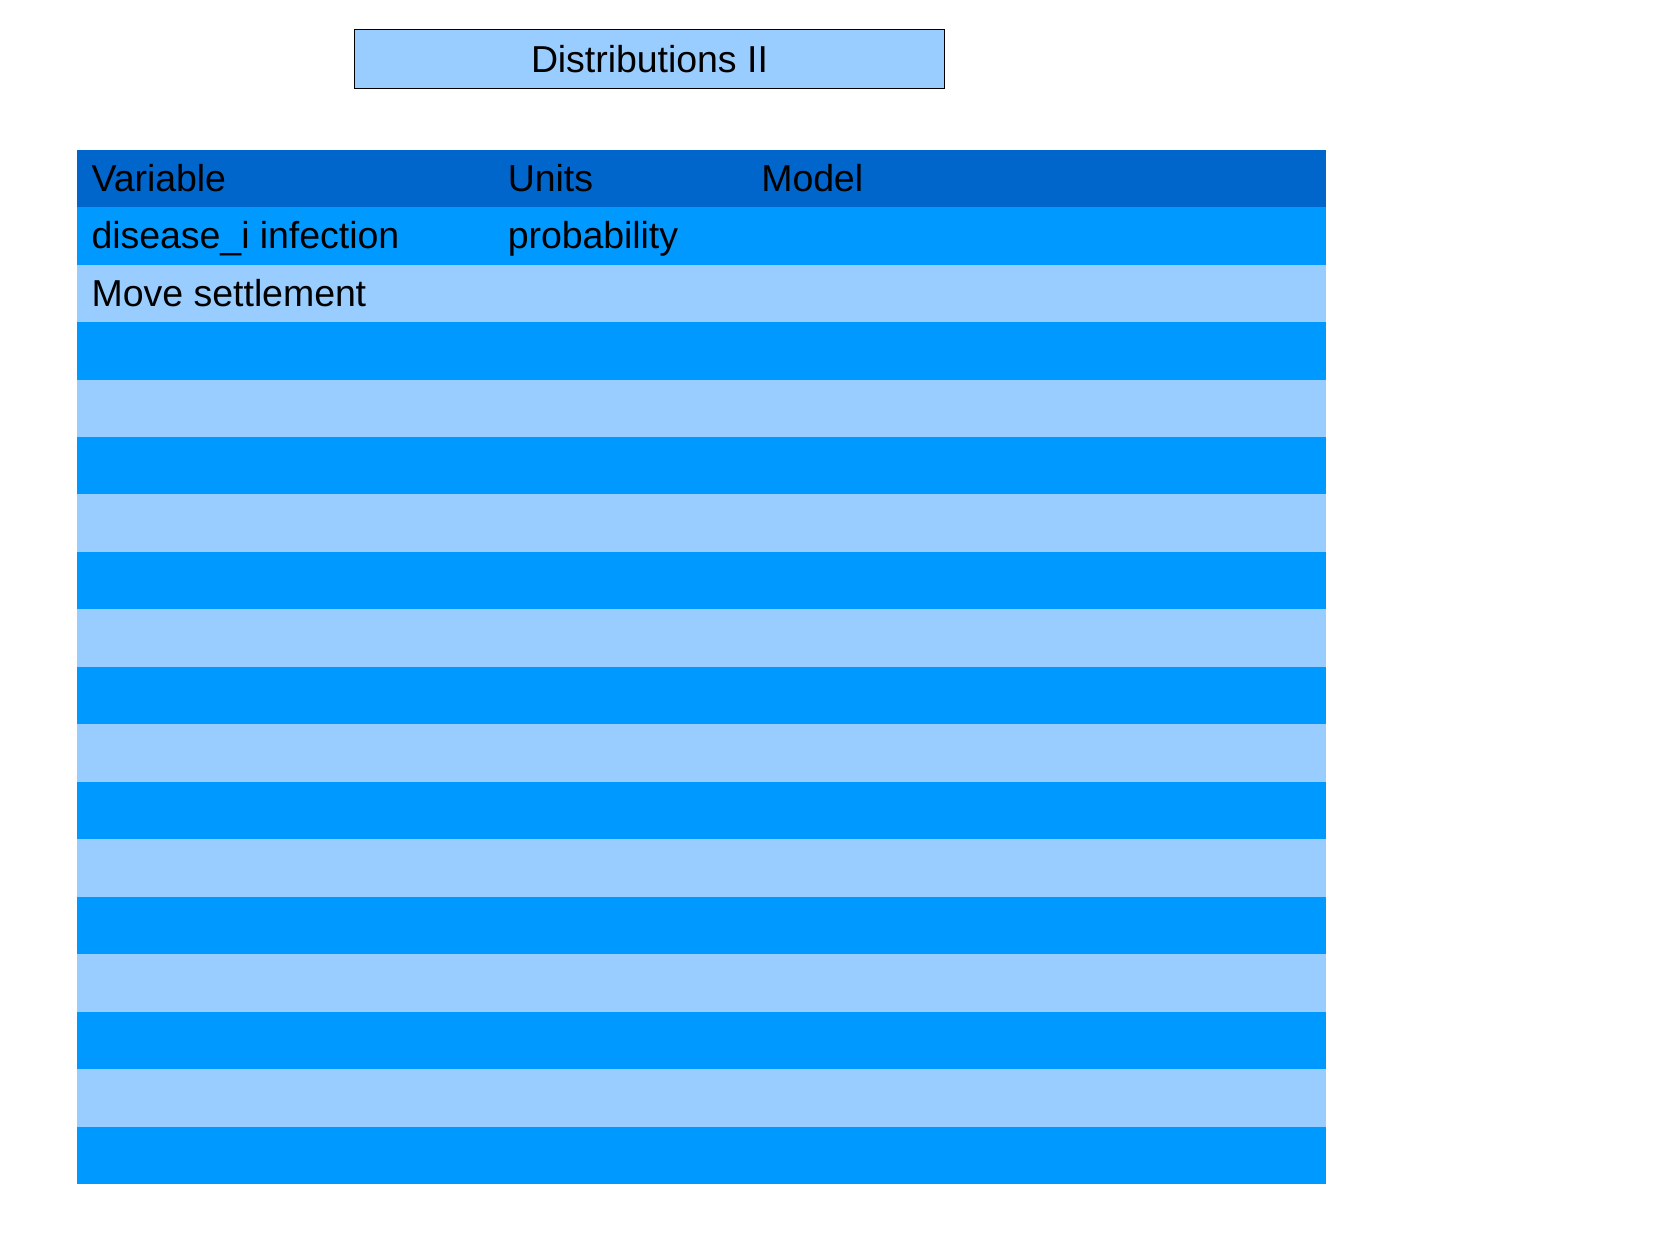

Distributions II
| Variable | Units | Model |
| --- | --- | --- |
| disease\_i infection | probability | |
| Move settlement | | |
| | | |
| | | |
| | | |
| | | |
| | | |
| | | |
| | | |
| | | |
| | | |
| | | |
| | | |
| | | |
| | | |
| | | |
| | | |